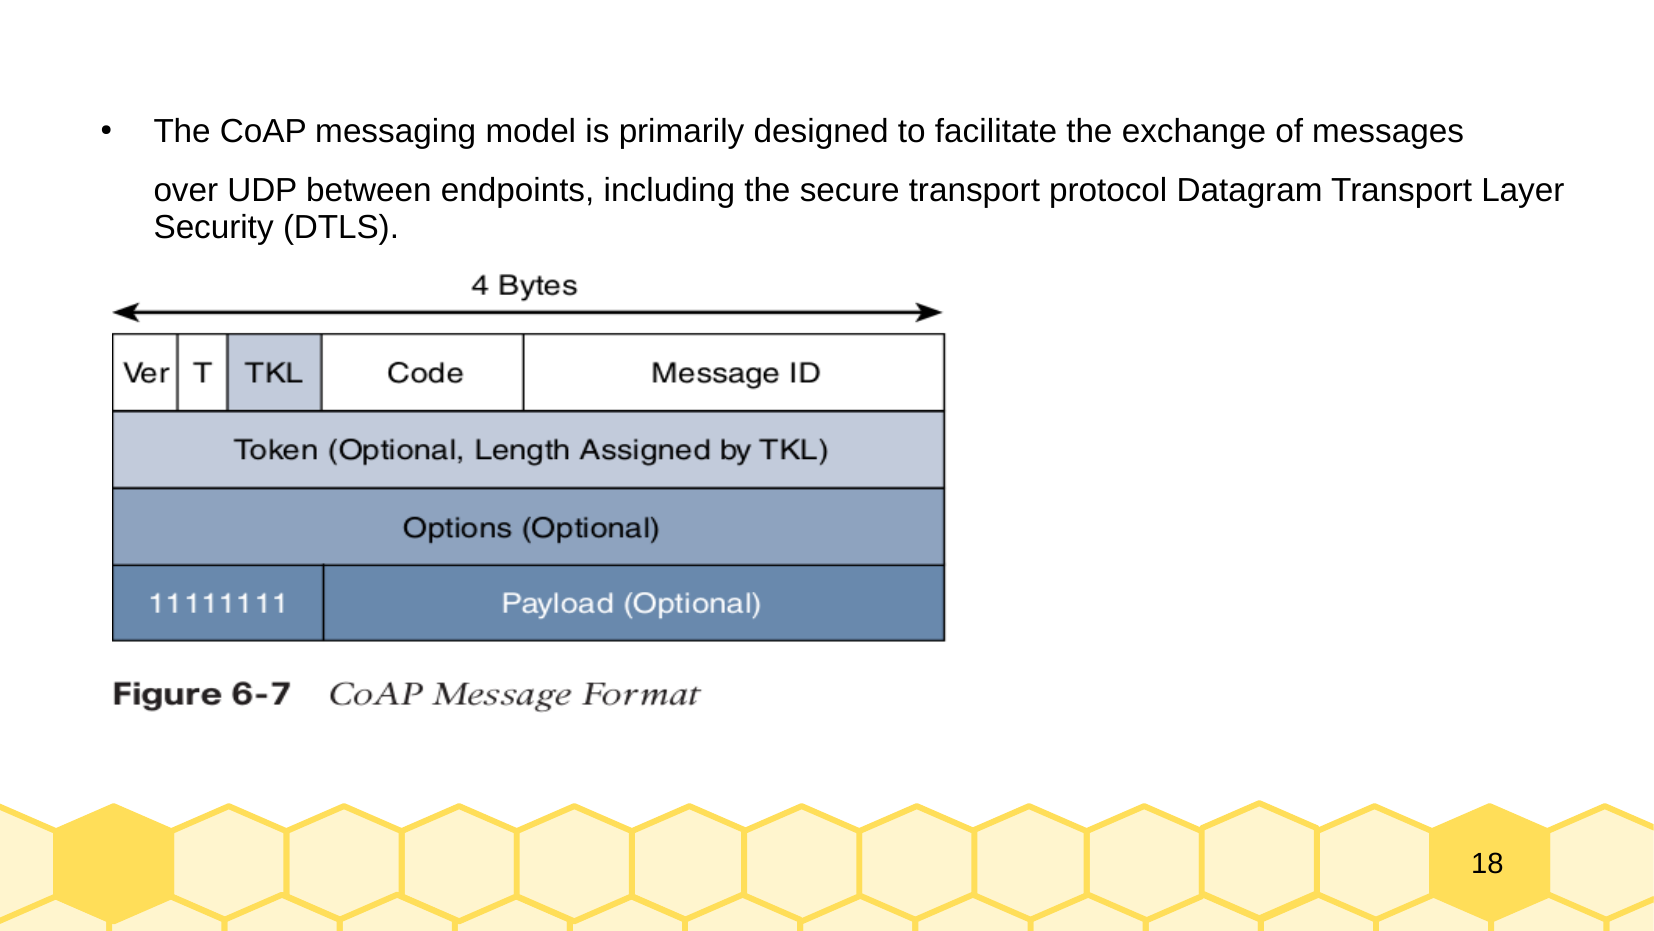

# The CoAP messaging model is primarily designed to facilitate the exchange of messages
over UDP between endpoints, including the secure transport protocol Datagram Transport Layer Security (DTLS).